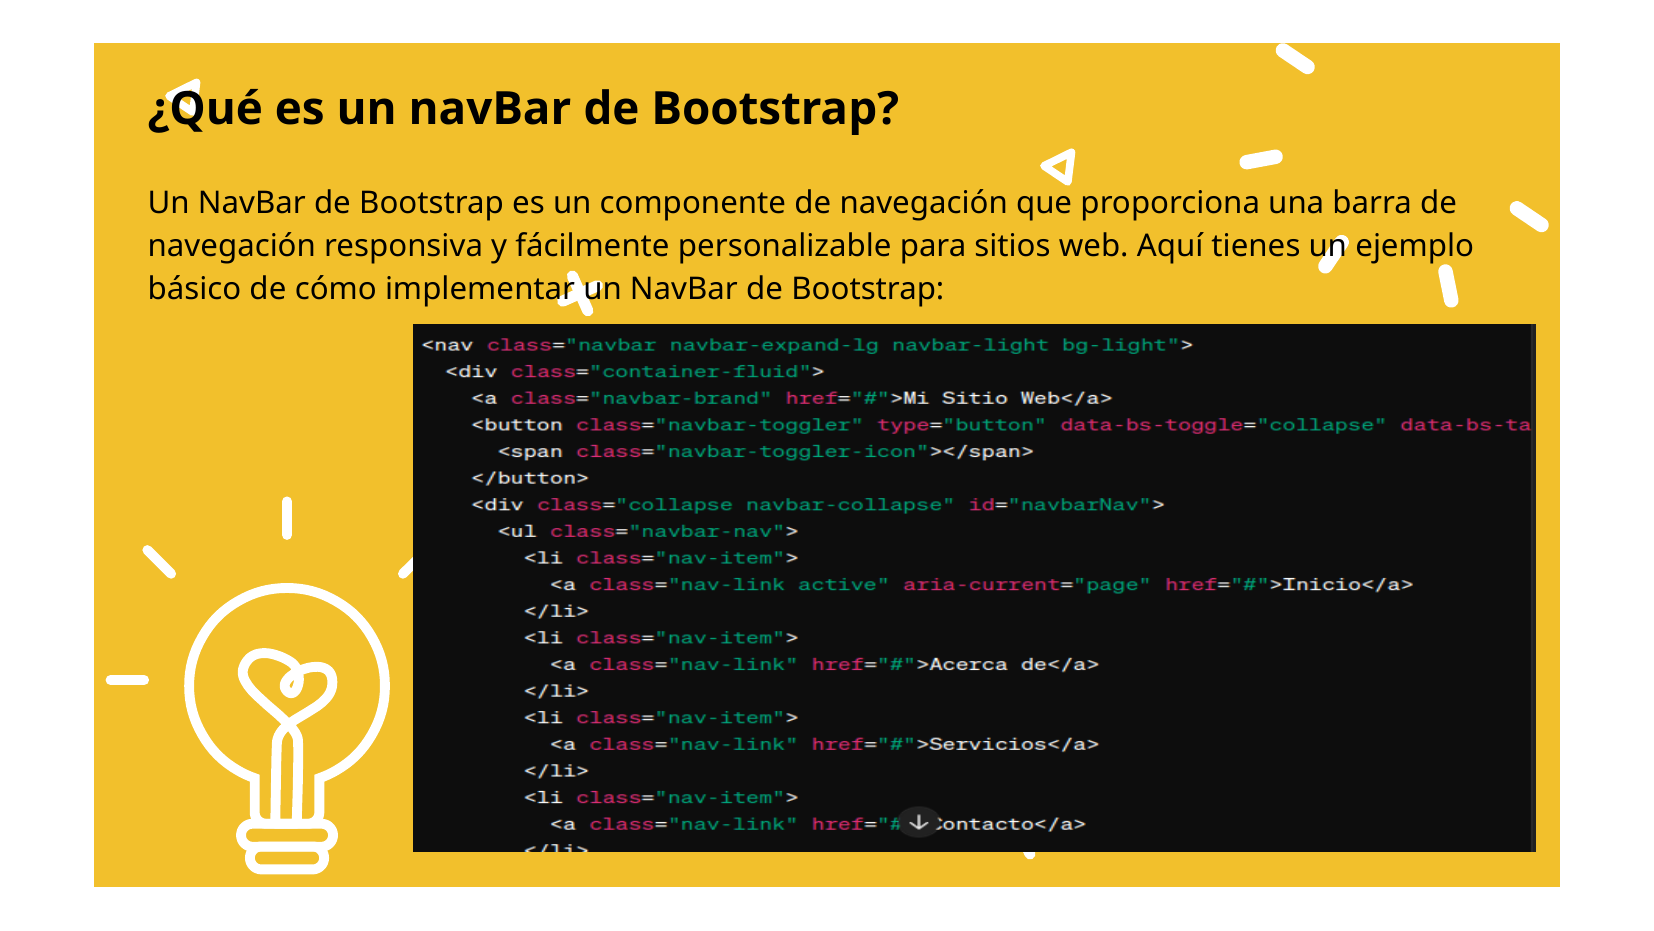

# ¿Qué es un navBar de Bootstrap? Un NavBar de Bootstrap es un componente de navegación que proporciona una barra de navegación responsiva y fácilmente personalizable para sitios web. Aquí tienes un ejemplo básico de cómo implementar un NavBar de Bootstrap: